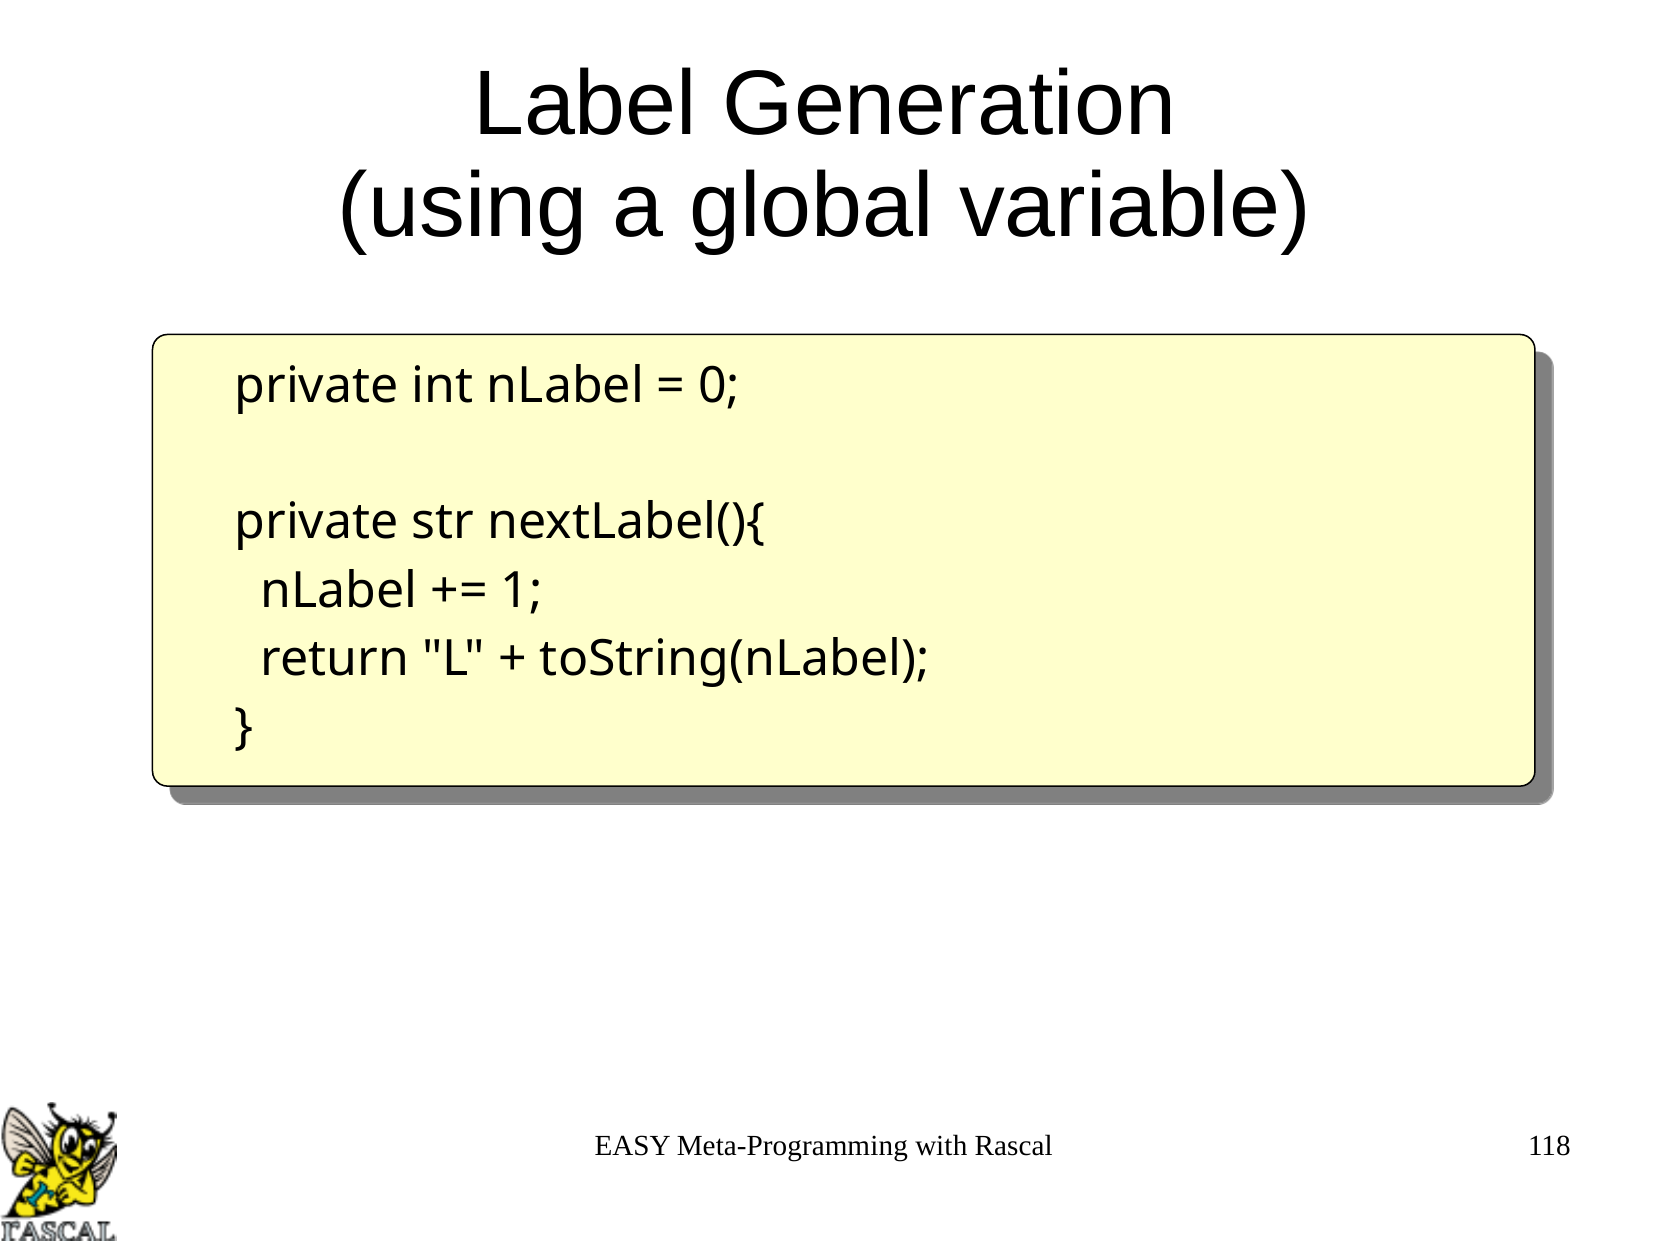

# Label Generation (using a global variable)
private int nLabel = 0;
private str nextLabel(){
 nLabel += 1;
 return "L" + toString(nLabel);
}
118
private list[Instr] compileExp(EXP exp) {
 switch (exp) {
 case natCon(int N): return [pushNat(N)];
 case strCon(str S): return [pushStr(S)];
 case id(PicoId Id): return [rvalue(Id)];
 case add(EXP E1, EXP E2):
 return [compileExp(E1), compileExp(E2), add];
 case sub(EXP E1, EXP E2): ...
 case conc(EXP E1, EXP E2): ...
 }
}